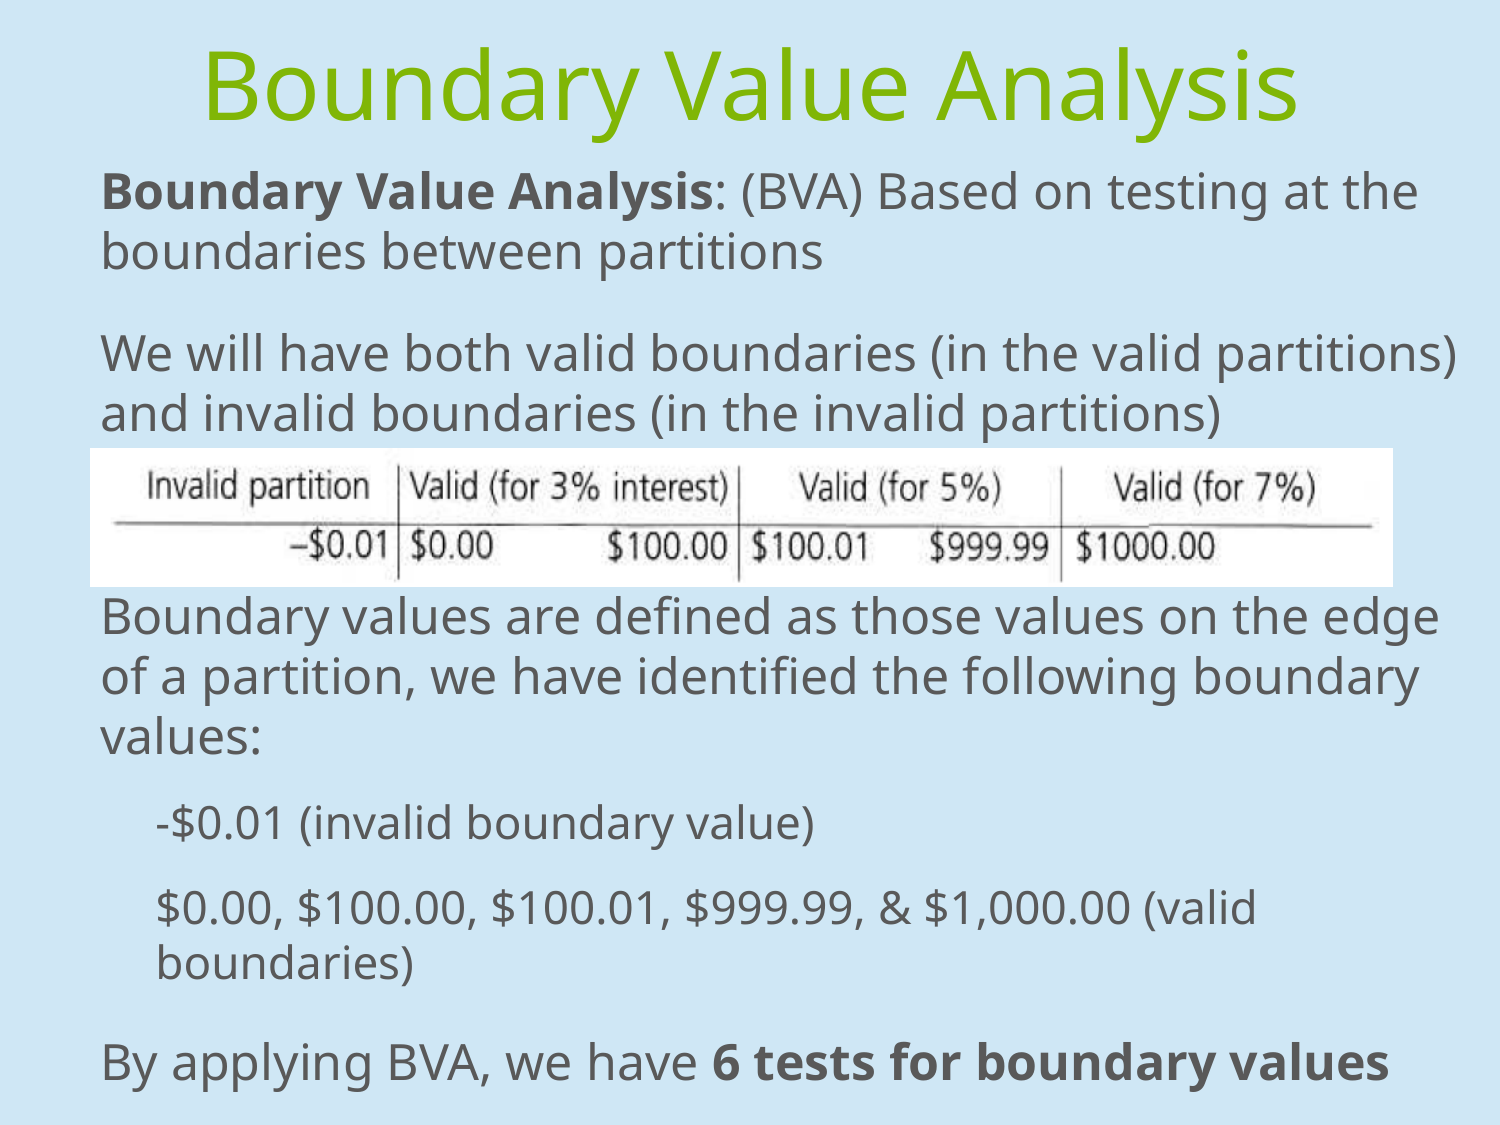

# Boundary Value Analysis
Boundary Value Analysis: (BVA) Based on testing at the boundaries between partitions
We will have both valid boundaries (in the valid partitions) and invalid boundaries (in the invalid partitions)
Boundary values are defined as those values on the edge of a partition, we have identified the following boundary values:
-$0.01 (invalid boundary value)
$0.00, $100.00, $100.01, $999.99, & $1,000.00 (valid boundaries)
By applying BVA, we have 6 tests for boundary values